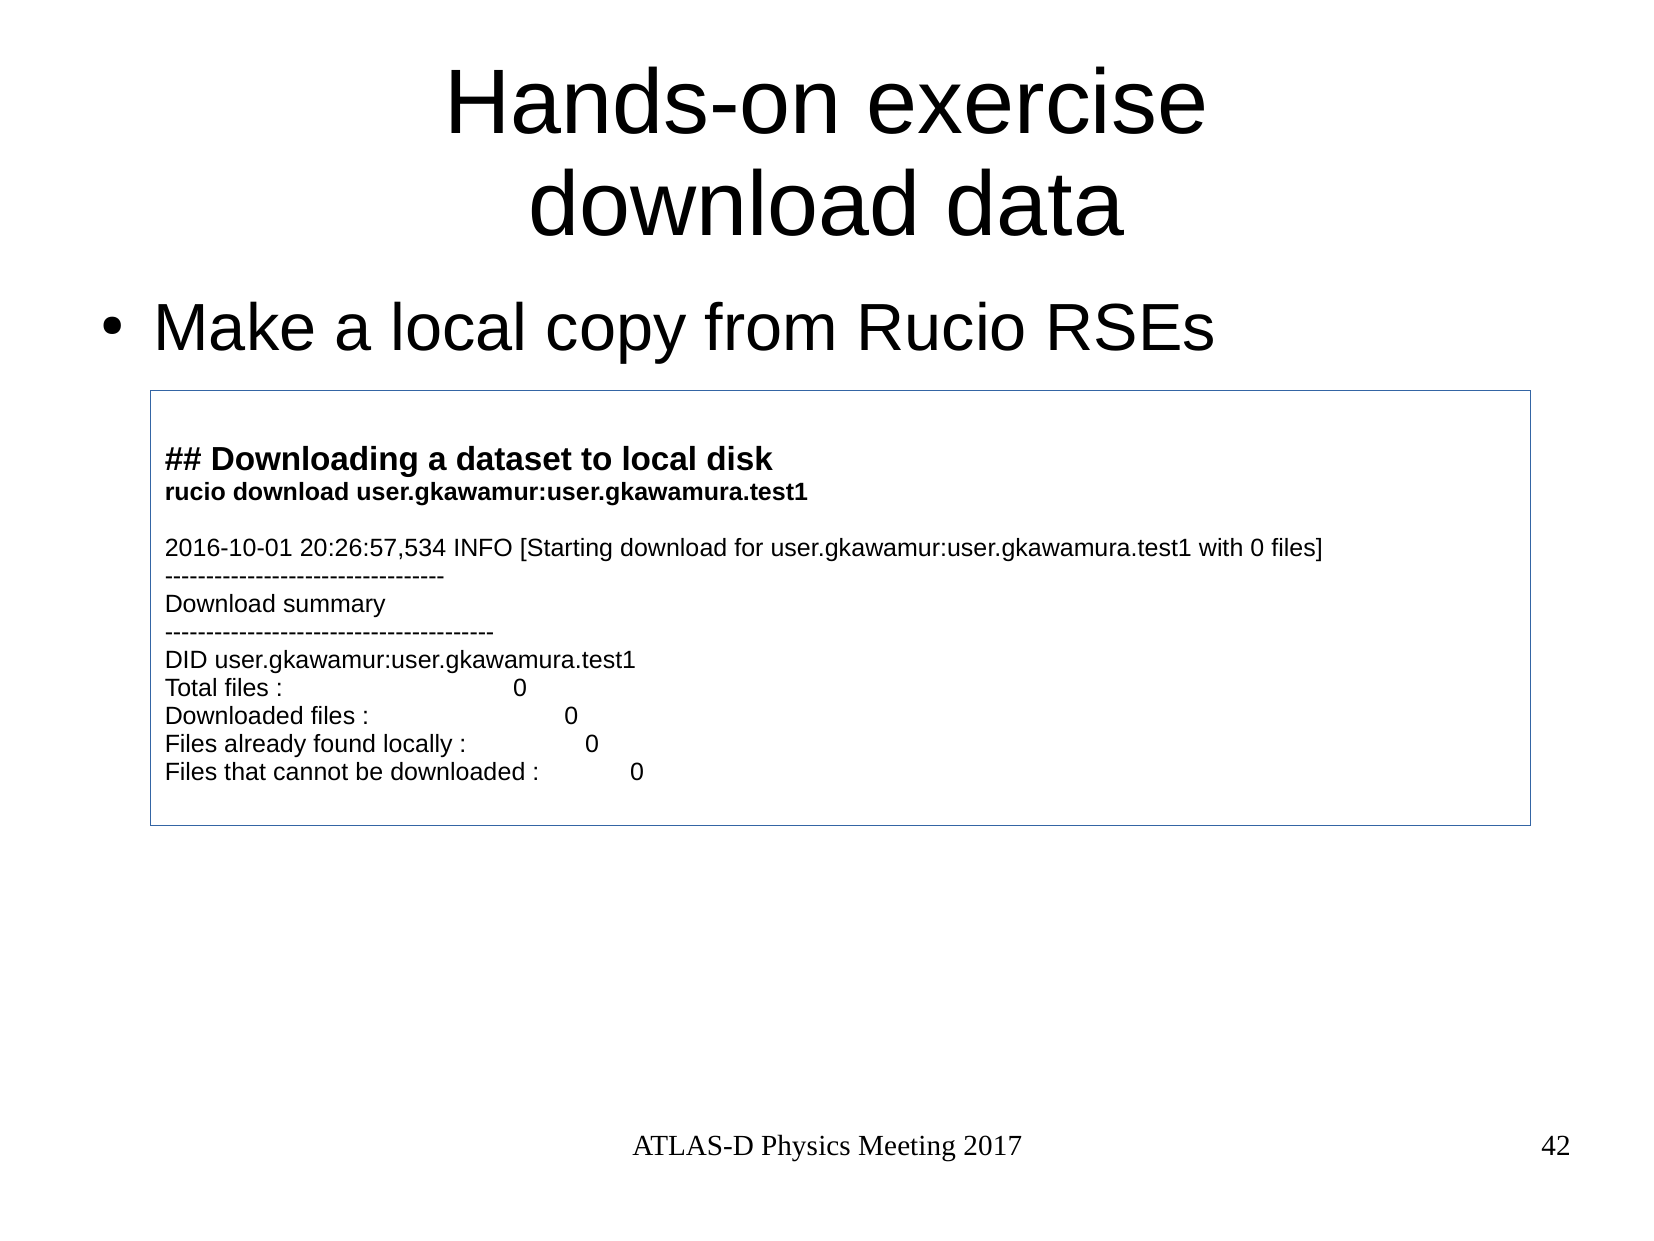

# Hands-on exercise download data
Make a local copy from Rucio RSEs
## Downloading a dataset to local disk
rucio download user.gkawamur:user.gkawamura.test1
2016-10-01 20:26:57,534 INFO [Starting download for user.gkawamur:user.gkawamura.test1 with 0 files]
----------------------------------
Download summary
----------------------------------------
DID user.gkawamur:user.gkawamura.test1
Total files : 0
Downloaded files : 0
Files already found locally : 0
Files that cannot be downloaded : 0
ATLAS-D Physics Meeting 2017
42